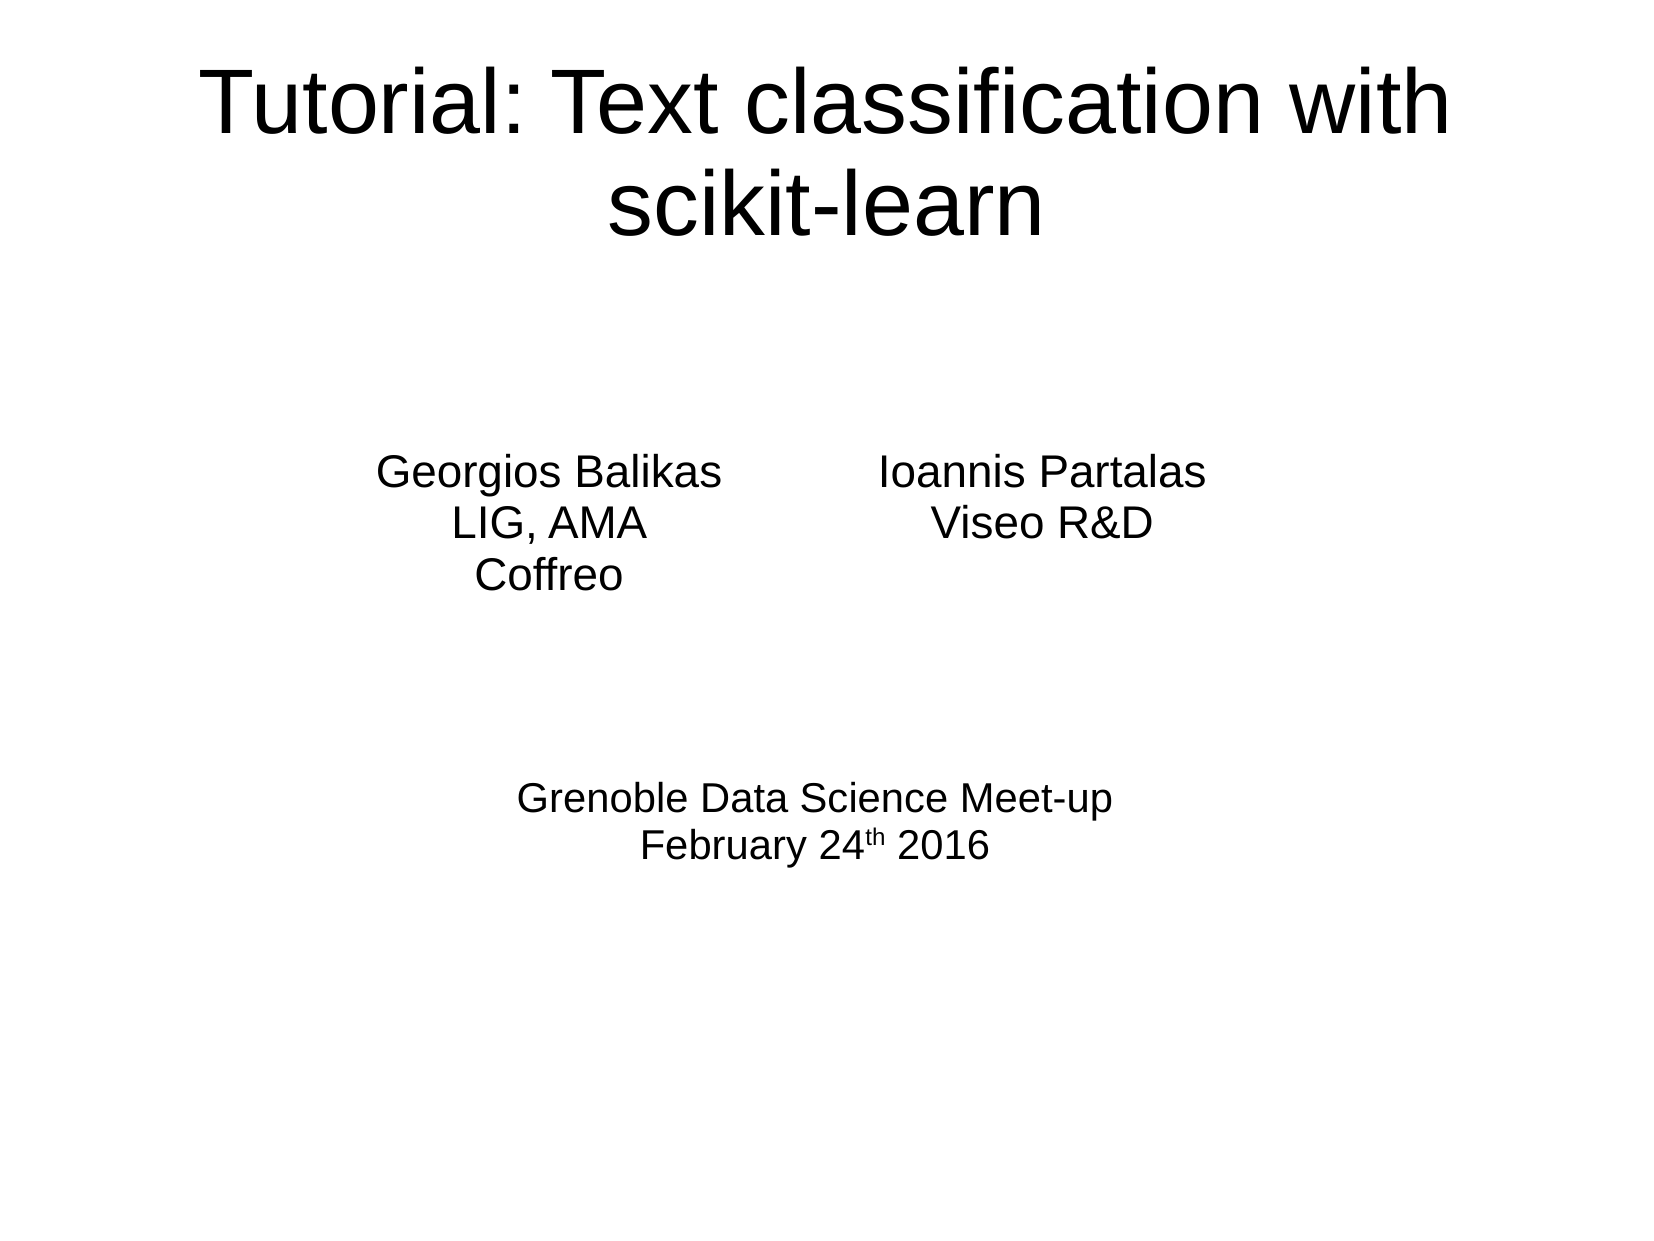

# Tutorial: Text classification with scikit-learn
Georgios Balikas
LIG, AMA
Coffreo
Ioannis Partalas
Viseo R&D
Grenoble Data Science Meet-up
February 24th 2016